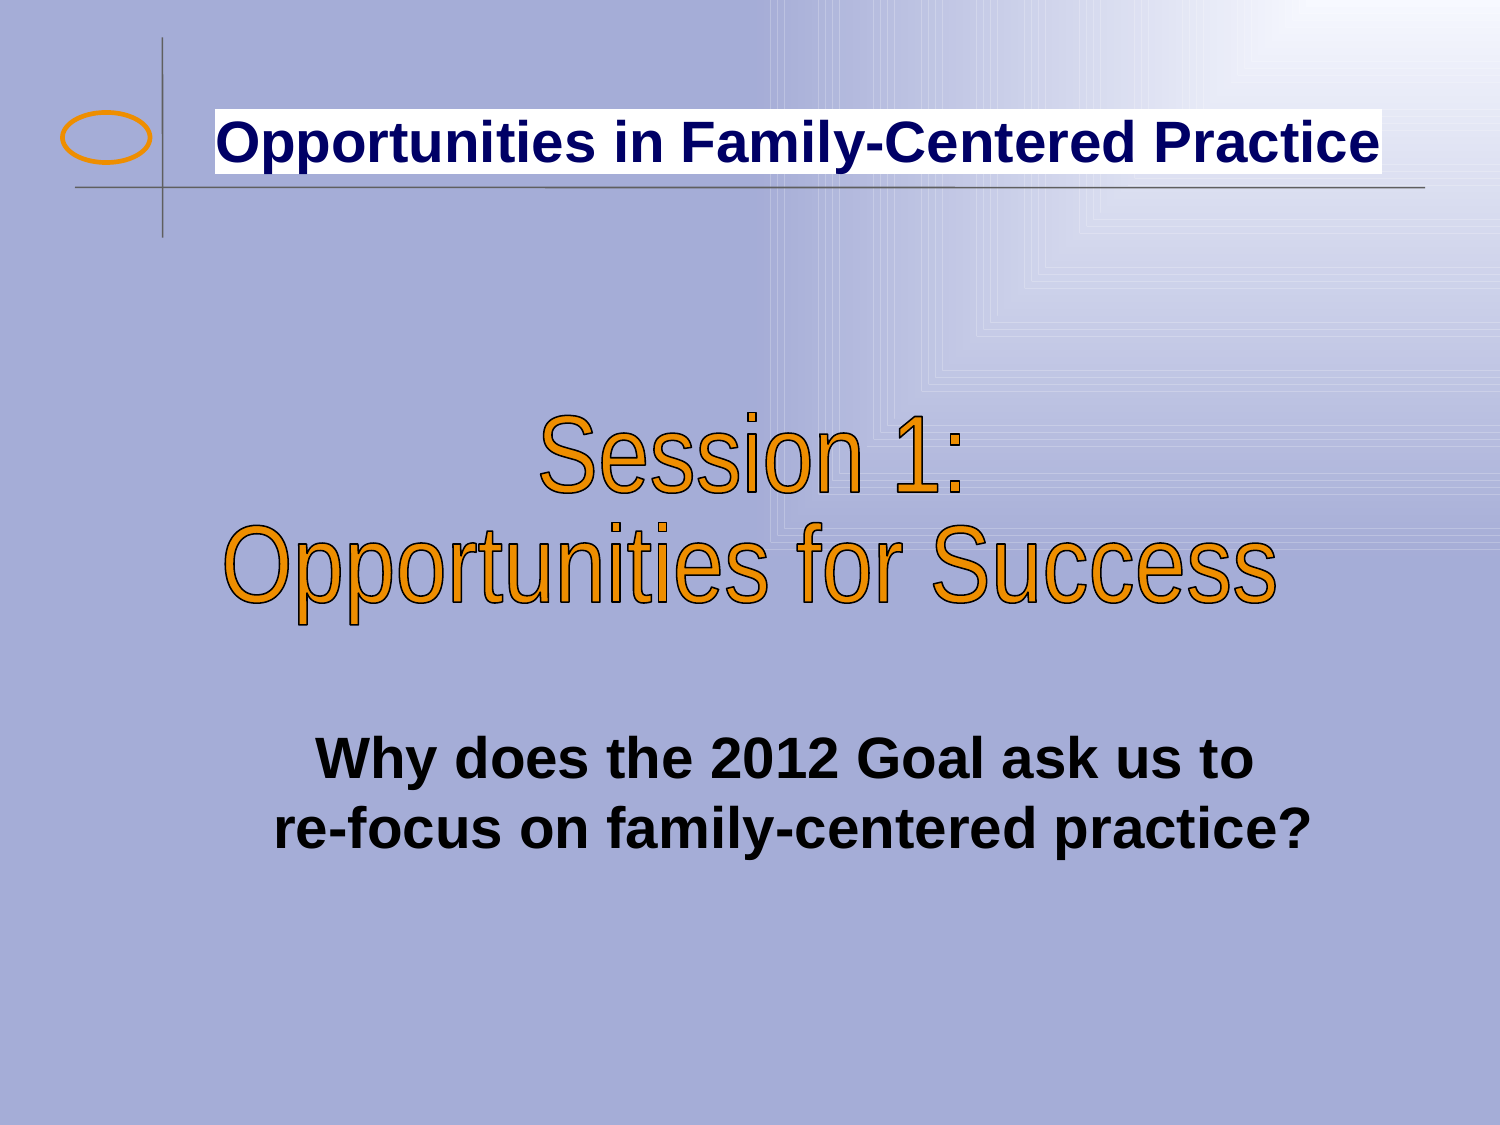

# Opportunities in Family-Centered Practice
Session 1:
Opportunities for Success
Why does the 2012 Goal ask us to
re-focus on family-centered practice?